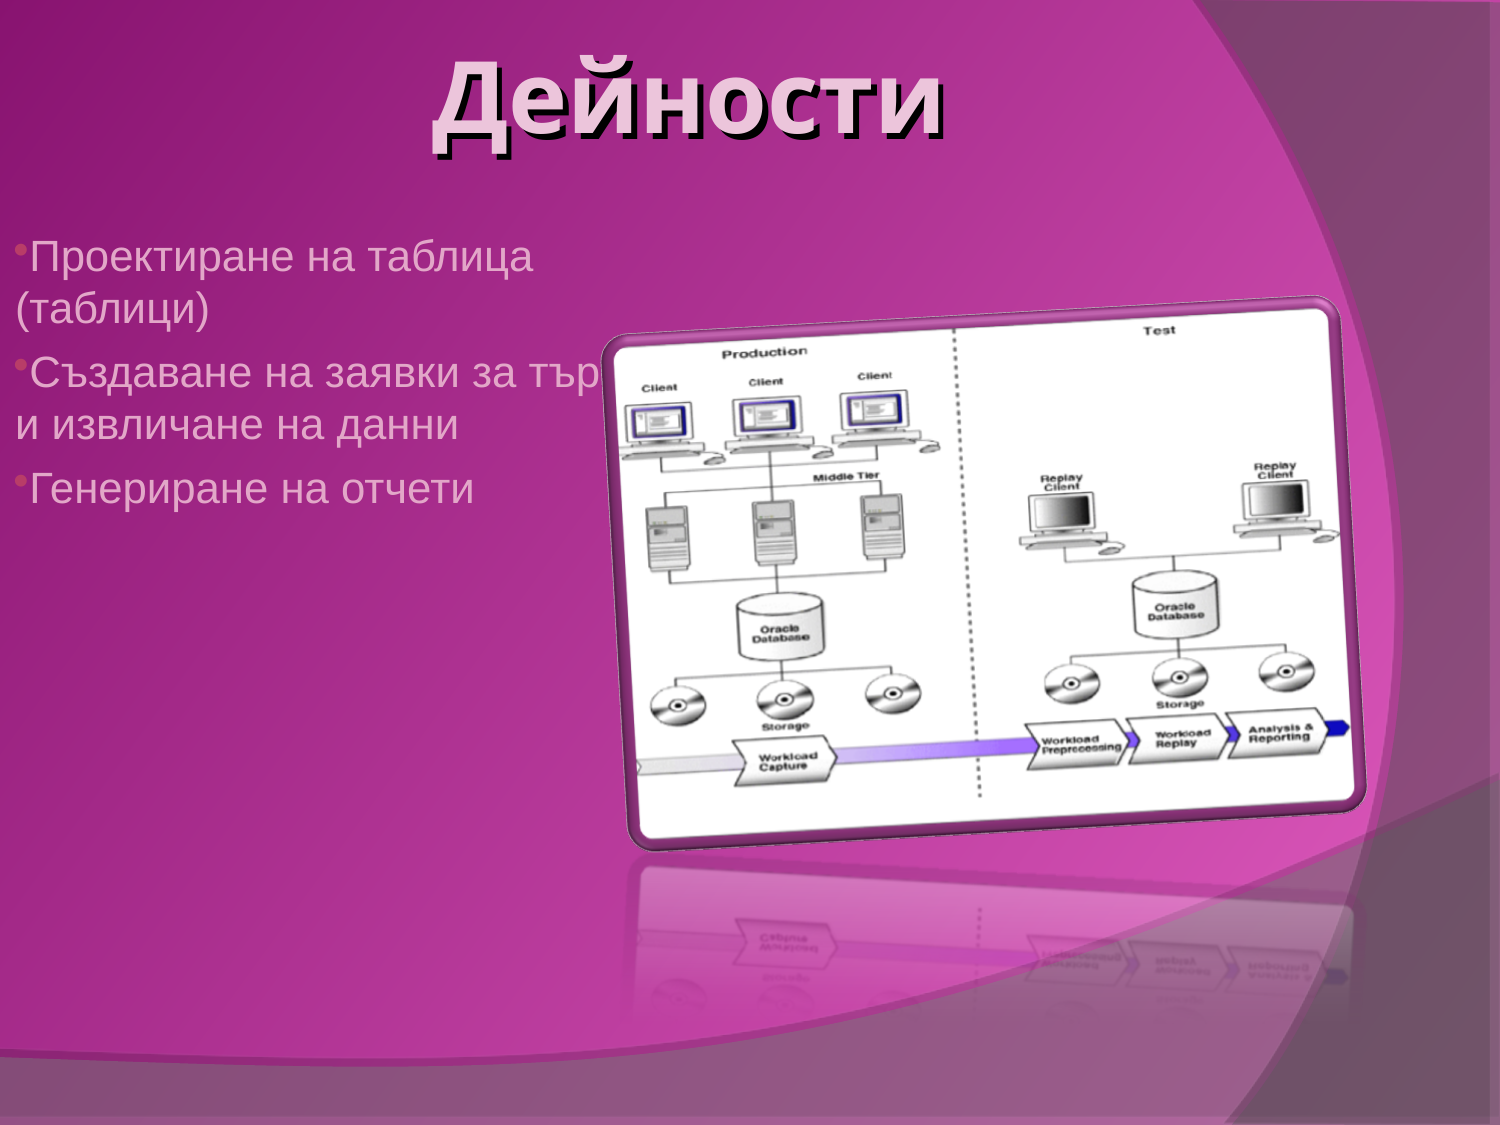

# Дейности
Проектиране на таблица (таблици)
Създаване на заявки за търсене и извличане на данни
Генериране на отчети